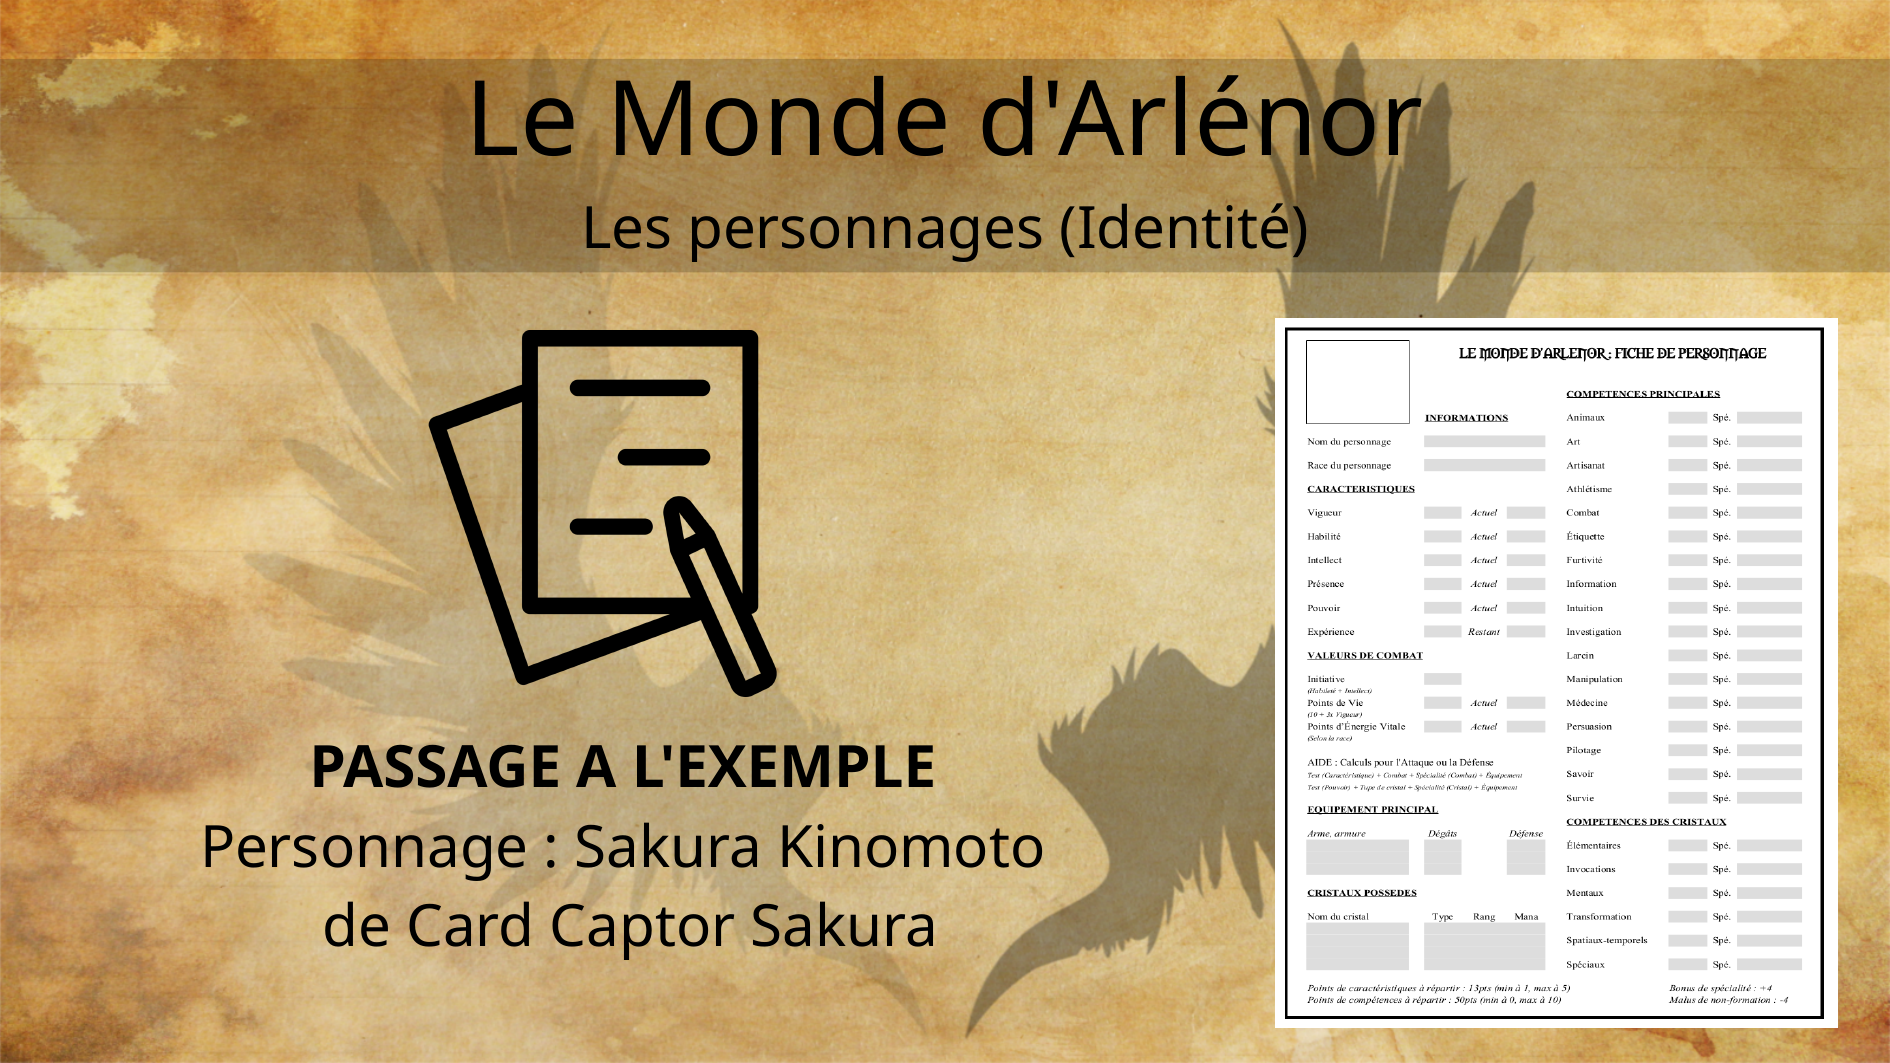

# Le Monde d'Arlénor Les personnages (Identité)
PASSAGE A L'EXEMPLE
Personnage : Sakura Kinomoto
 de Card Captor Sakura